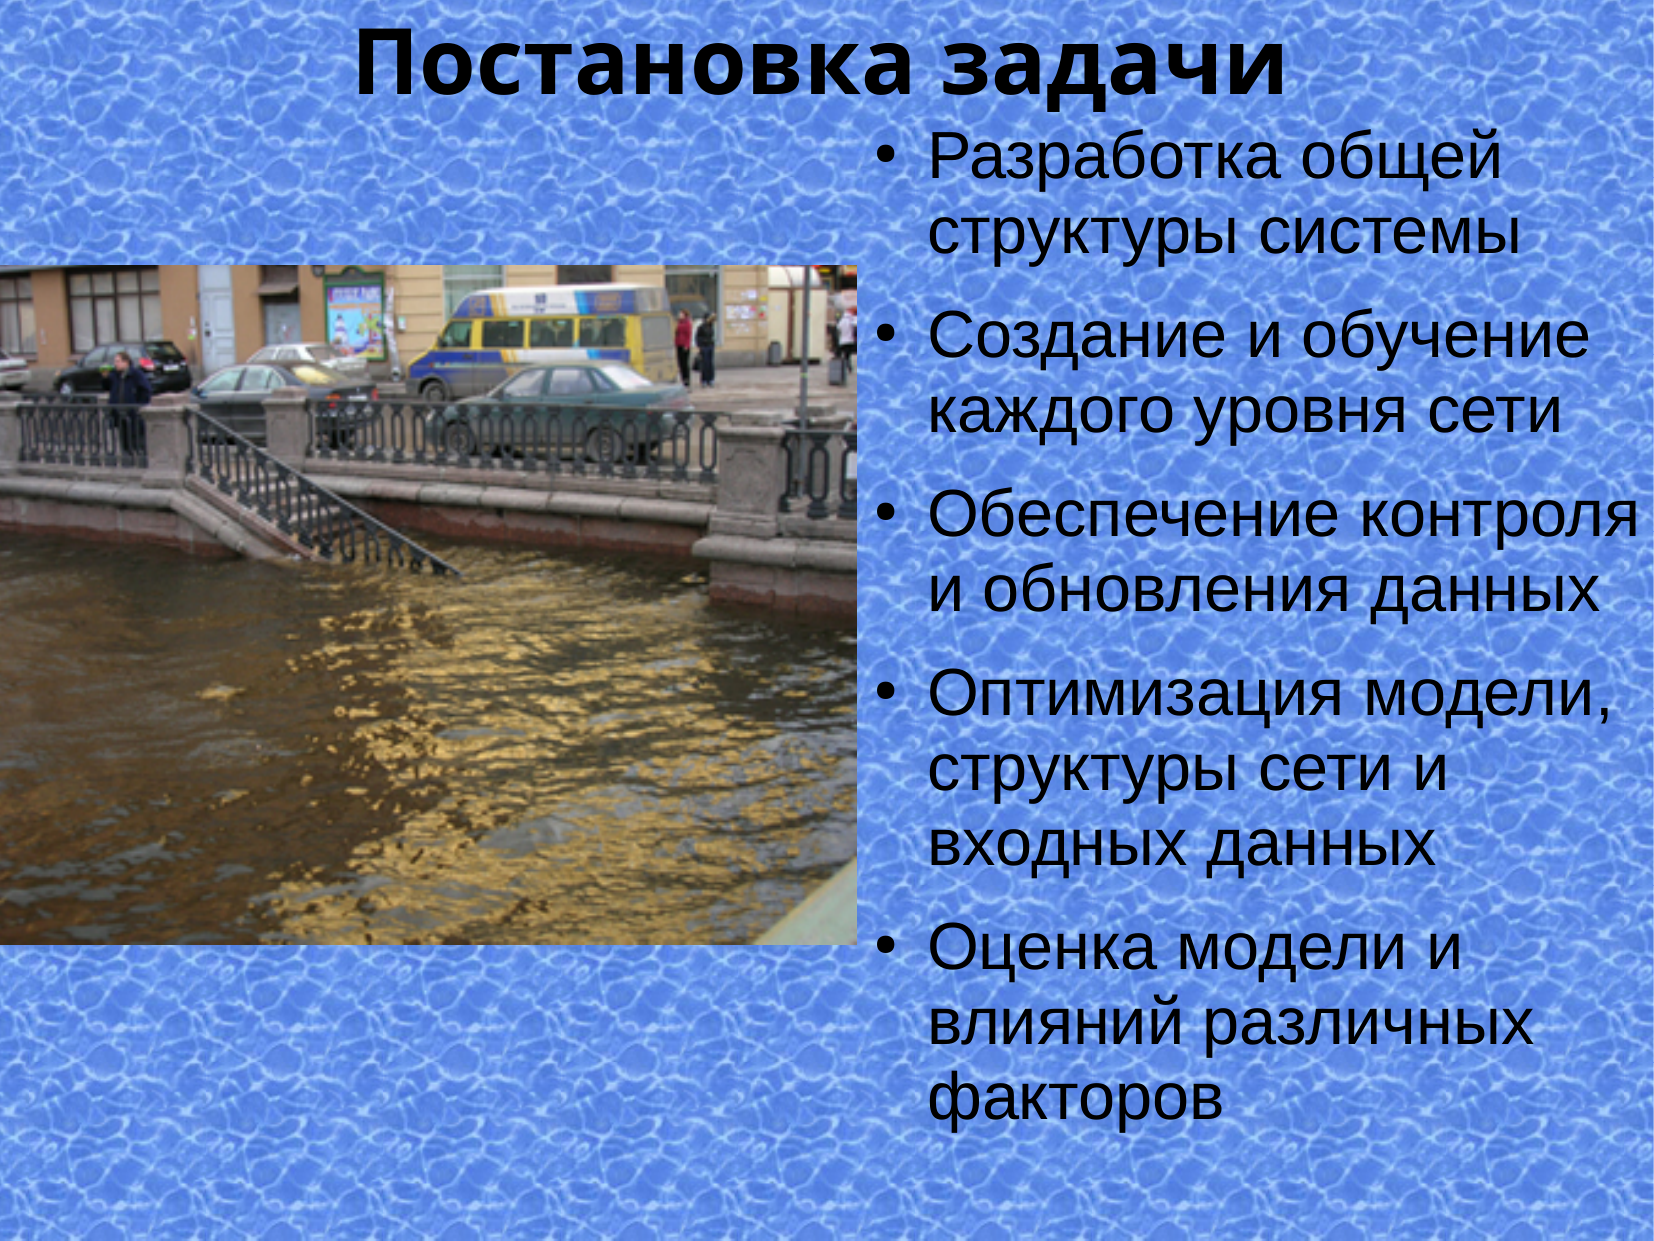

# Постановка задачи
Разработка общей структуры системы
Создание и обучение каждого уровня сети
Обеспечение контроля и обновления данных
Оптимизация модели, структуры сети и входных данных
Оценка модели и влияний различных факторов